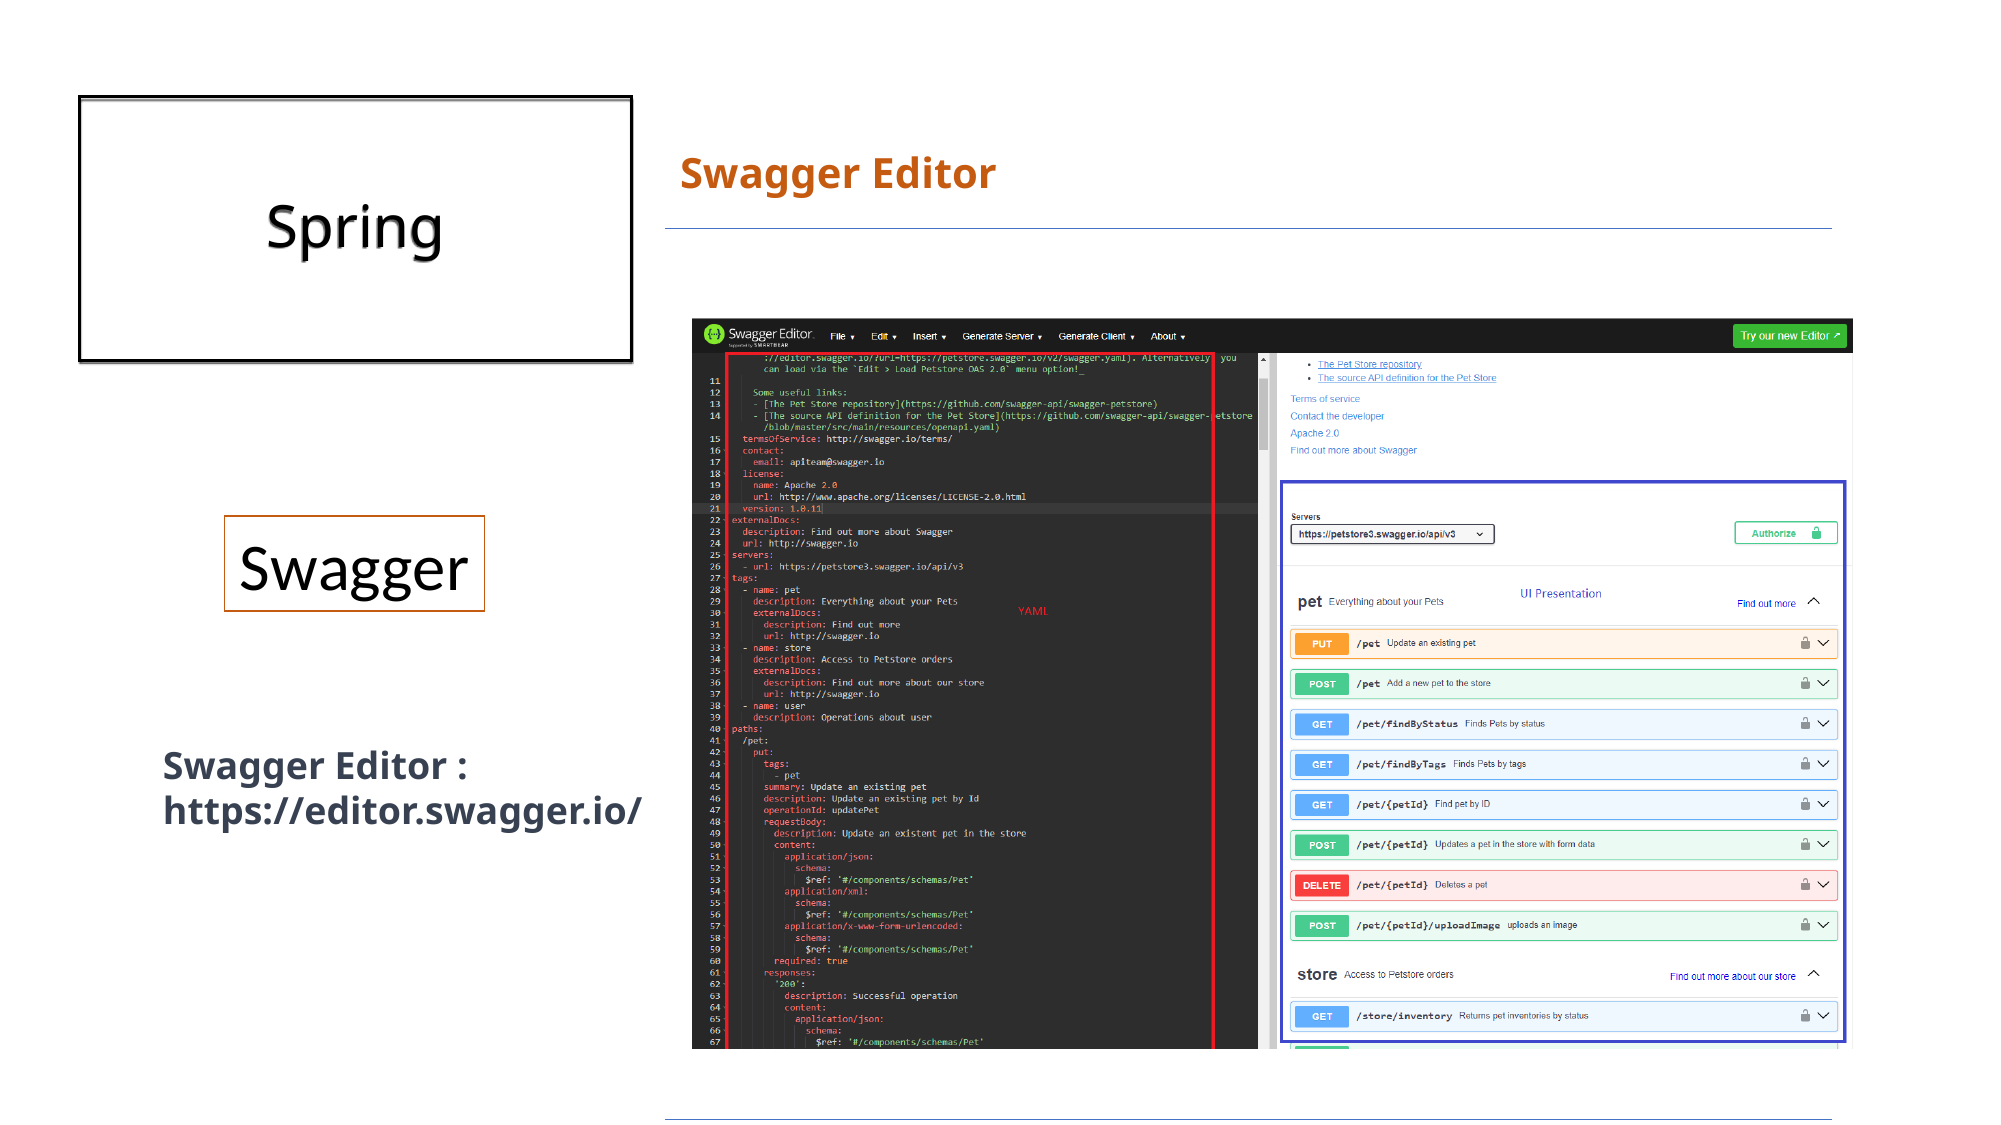

# Spring
Swagger Editor
Swagger
Swagger Editor : https://editor.swagger.io/